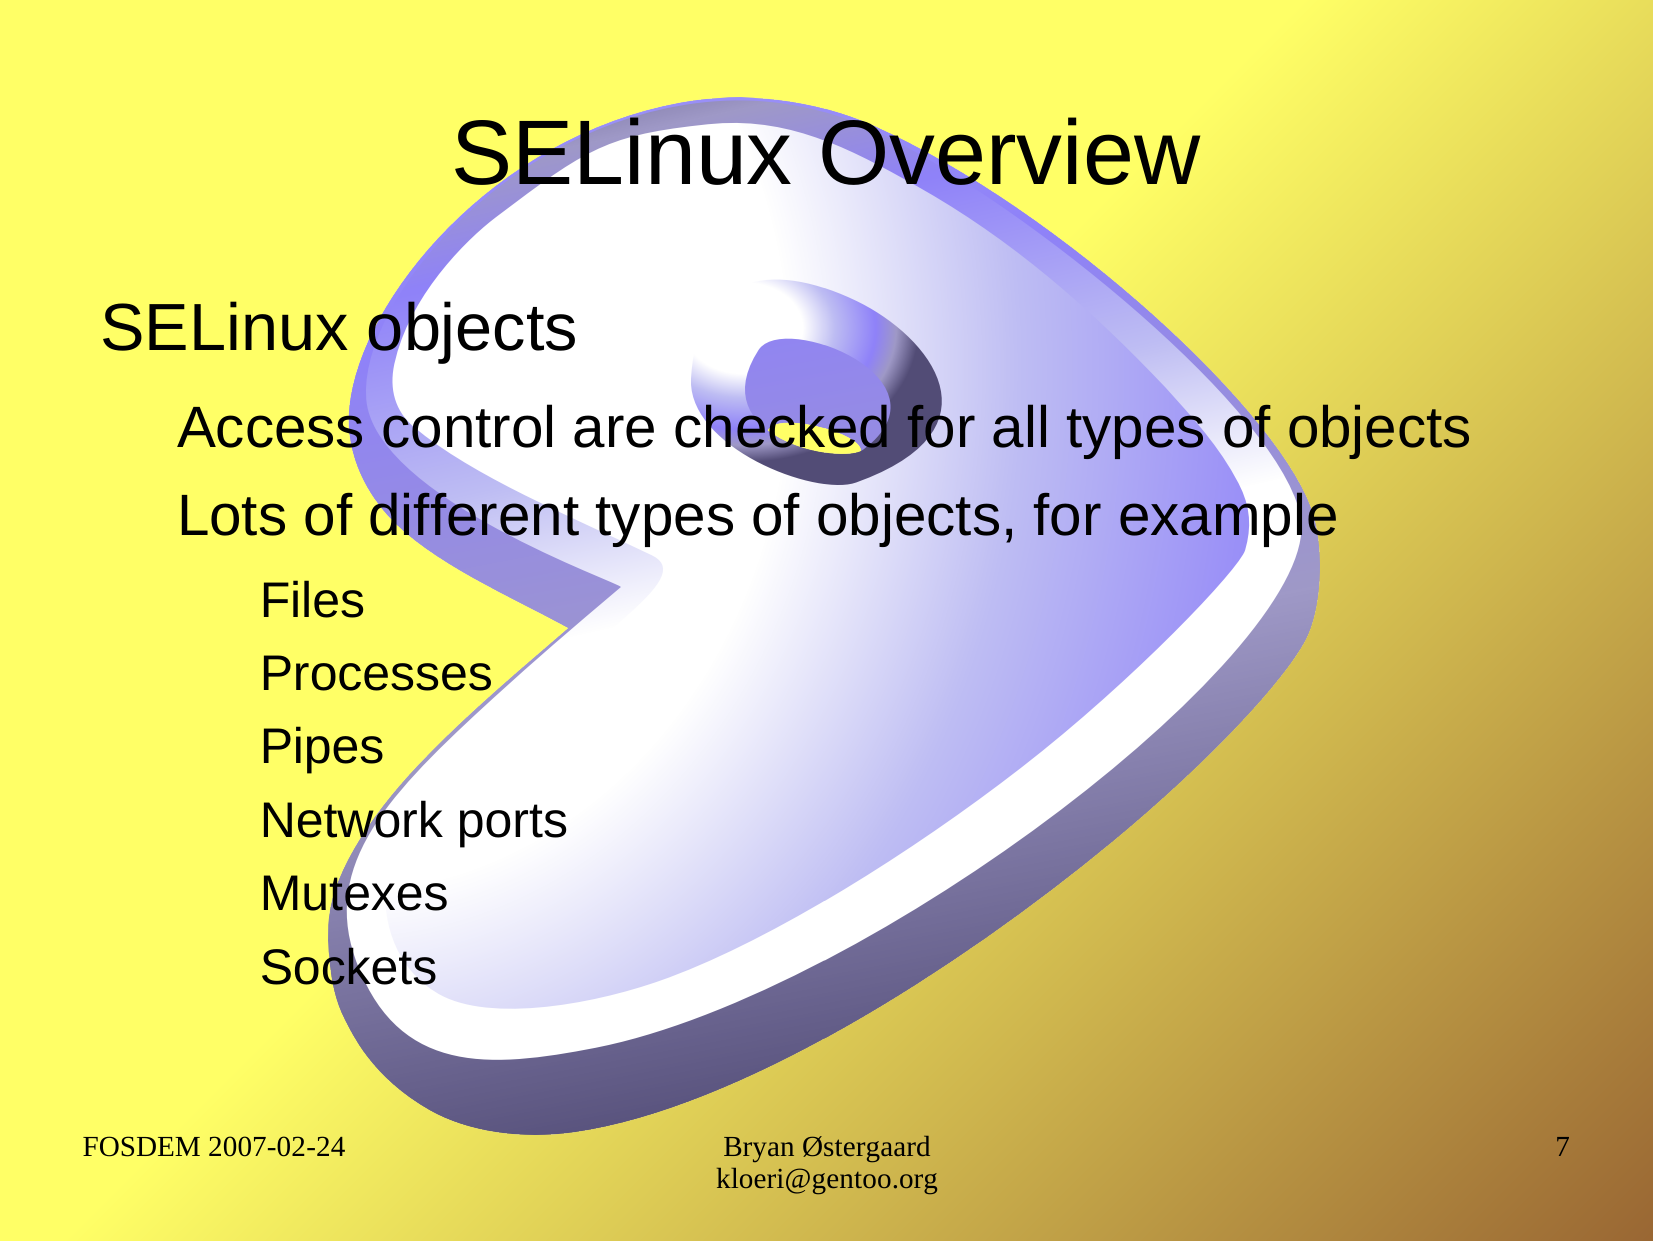

# SELinux Overview
SELinux objects
Access control are checked for all types of objects
Lots of different types of objects, for example
Files
Processes
Pipes
Network ports
Mutexes
Sockets
7